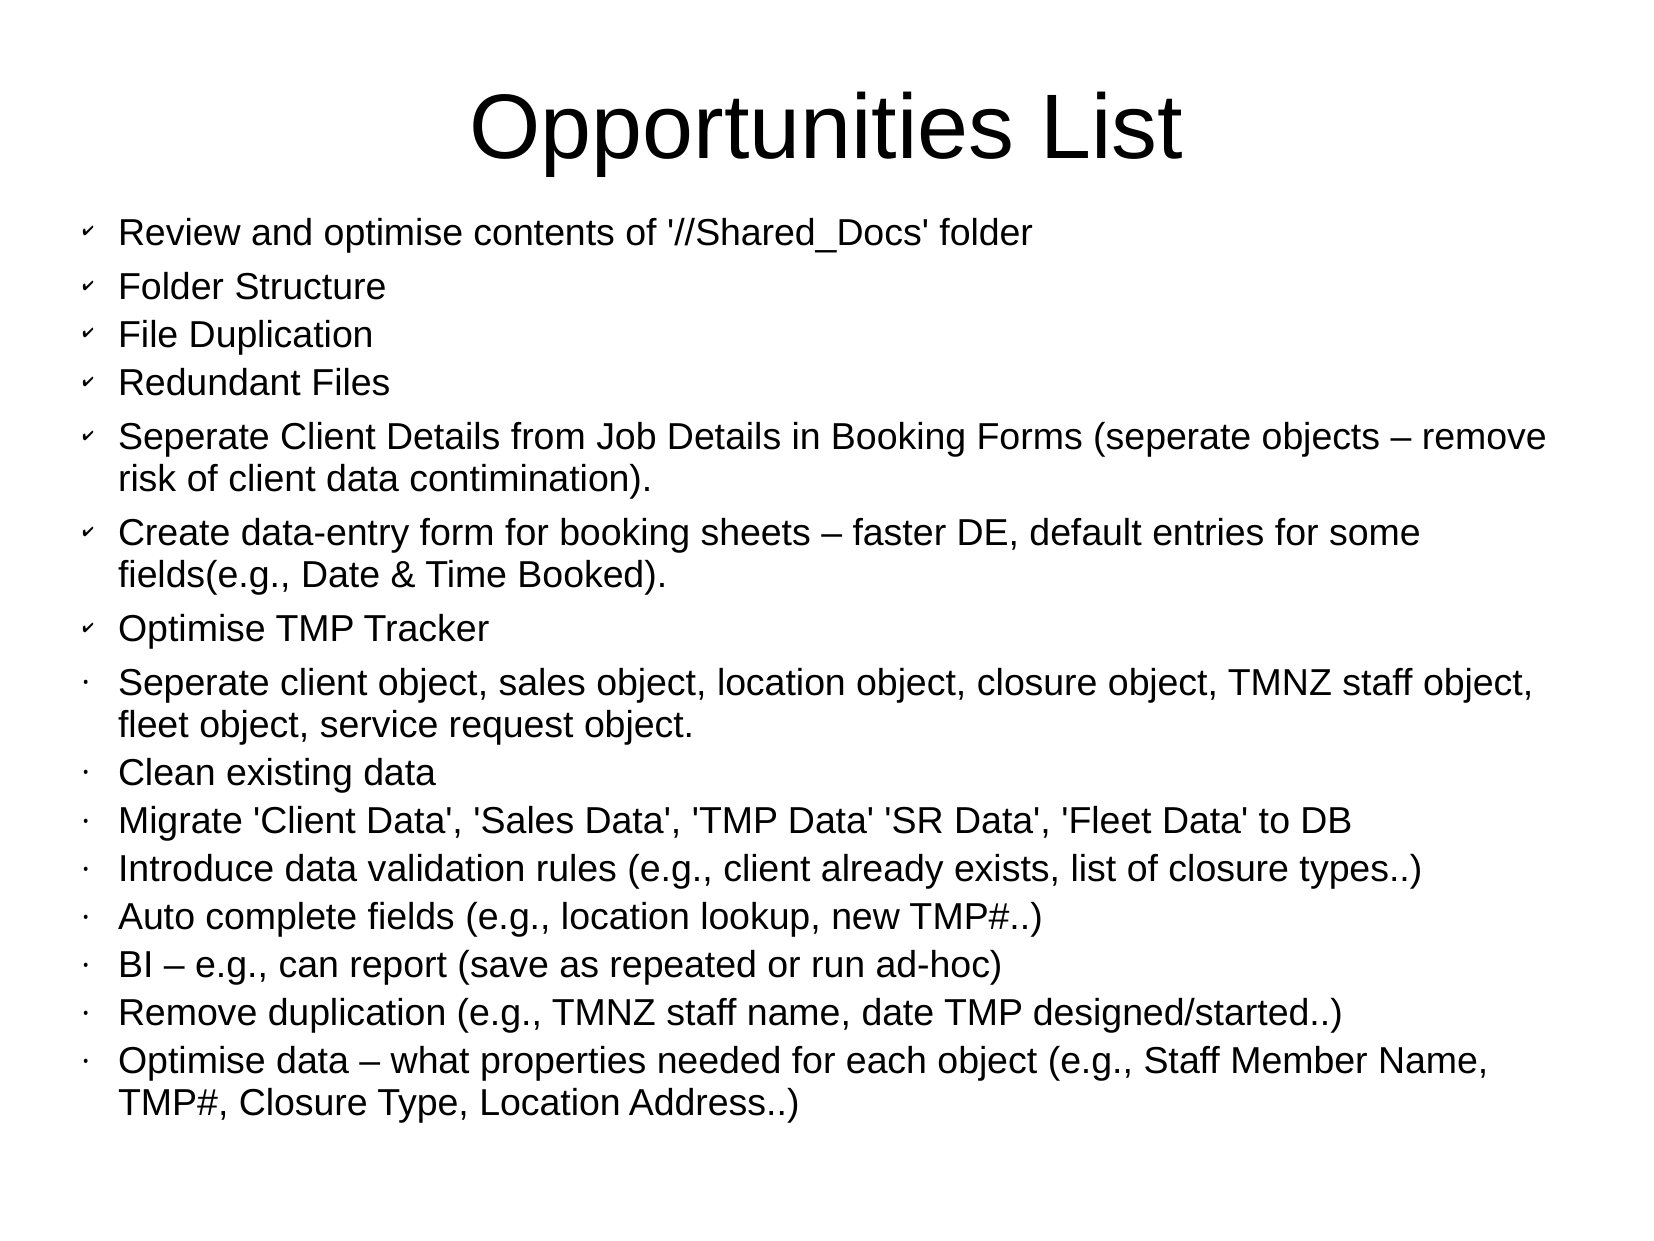

# Opportunities List
Review and optimise contents of '//Shared_Docs' folder
Folder Structure
File Duplication
Redundant Files
Seperate Client Details from Job Details in Booking Forms (seperate objects – remove risk of client data contimination).
Create data-entry form for booking sheets – faster DE, default entries for some fields(e.g., Date & Time Booked).
Optimise TMP Tracker
Seperate client object, sales object, location object, closure object, TMNZ staff object, fleet object, service request object.
Clean existing data
Migrate 'Client Data', 'Sales Data', 'TMP Data' 'SR Data', 'Fleet Data' to DB
Introduce data validation rules (e.g., client already exists, list of closure types..)
Auto complete fields (e.g., location lookup, new TMP#..)
BI – e.g., can report (save as repeated or run ad-hoc)
Remove duplication (e.g., TMNZ staff name, date TMP designed/started..)
Optimise data – what properties needed for each object (e.g., Staff Member Name, TMP#, Closure Type, Location Address..)